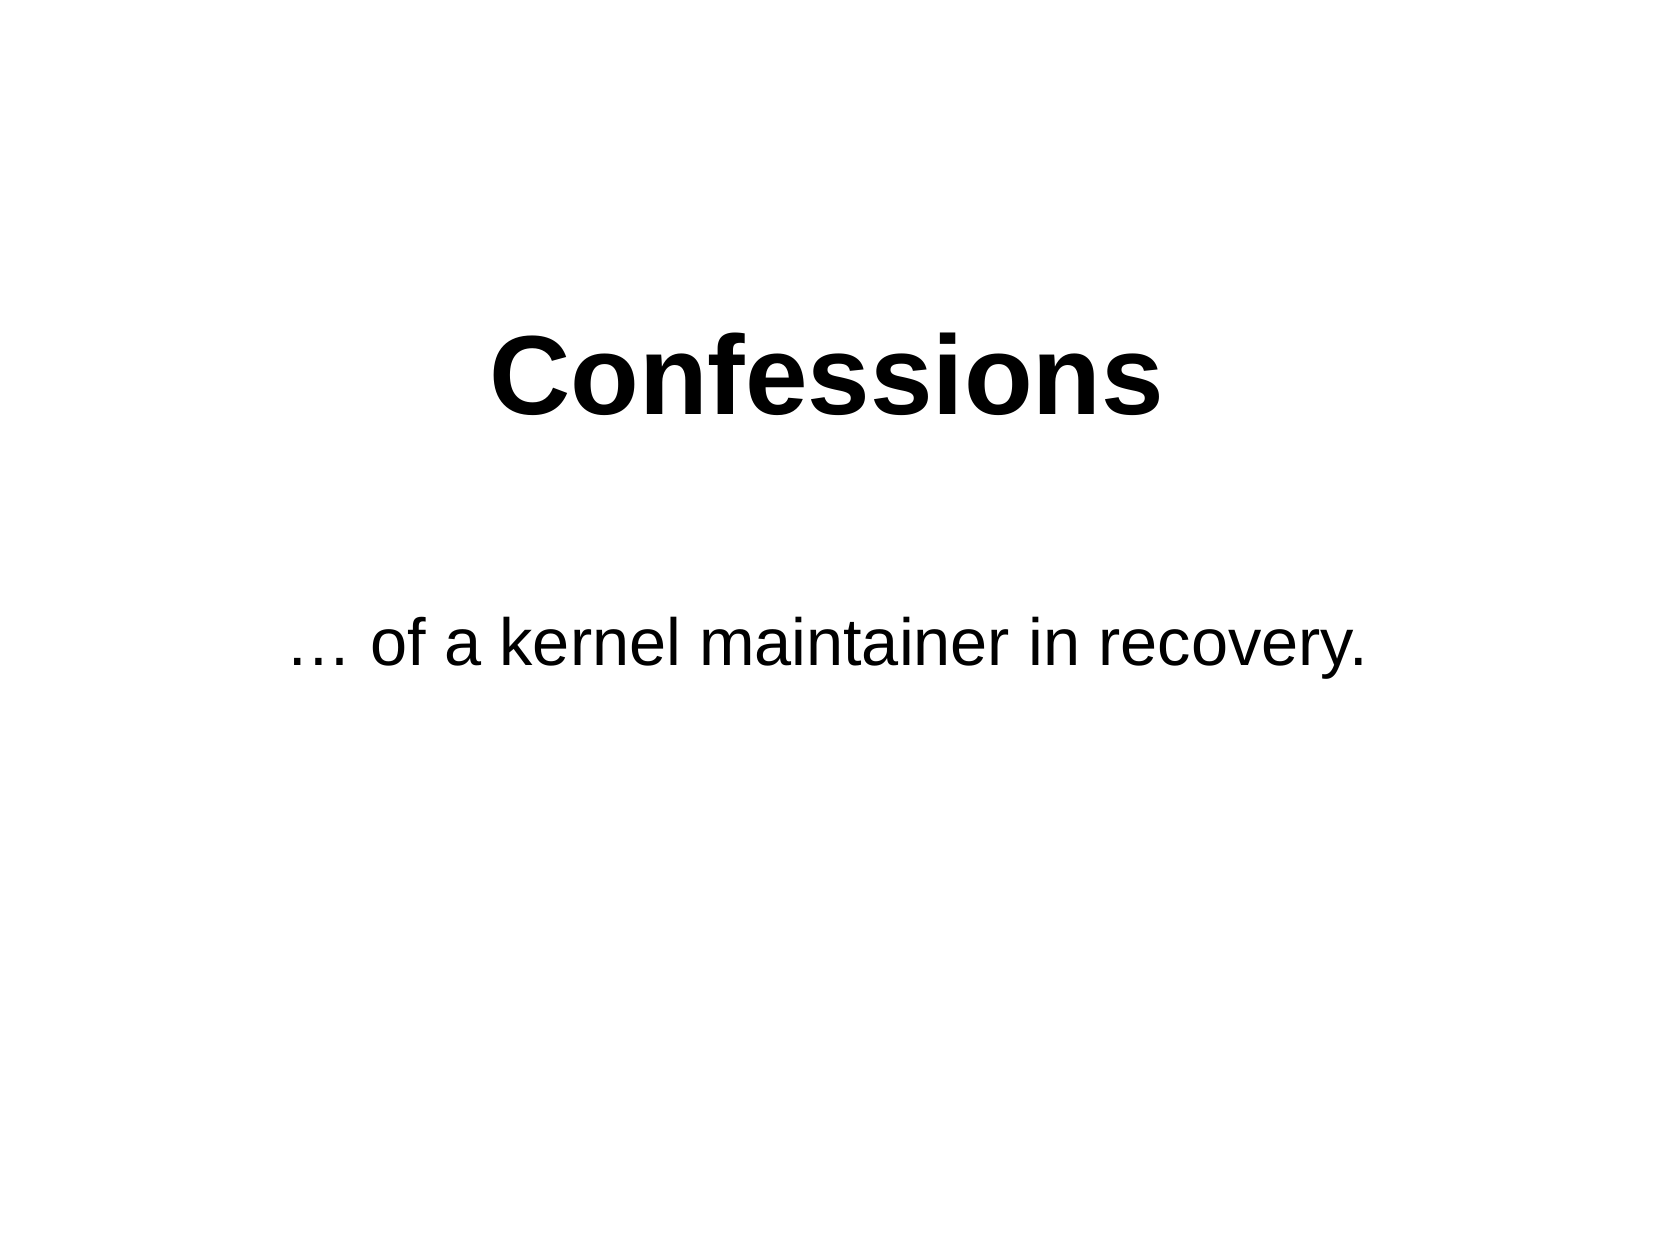

# Confessions
… of a kernel maintainer in recovery.